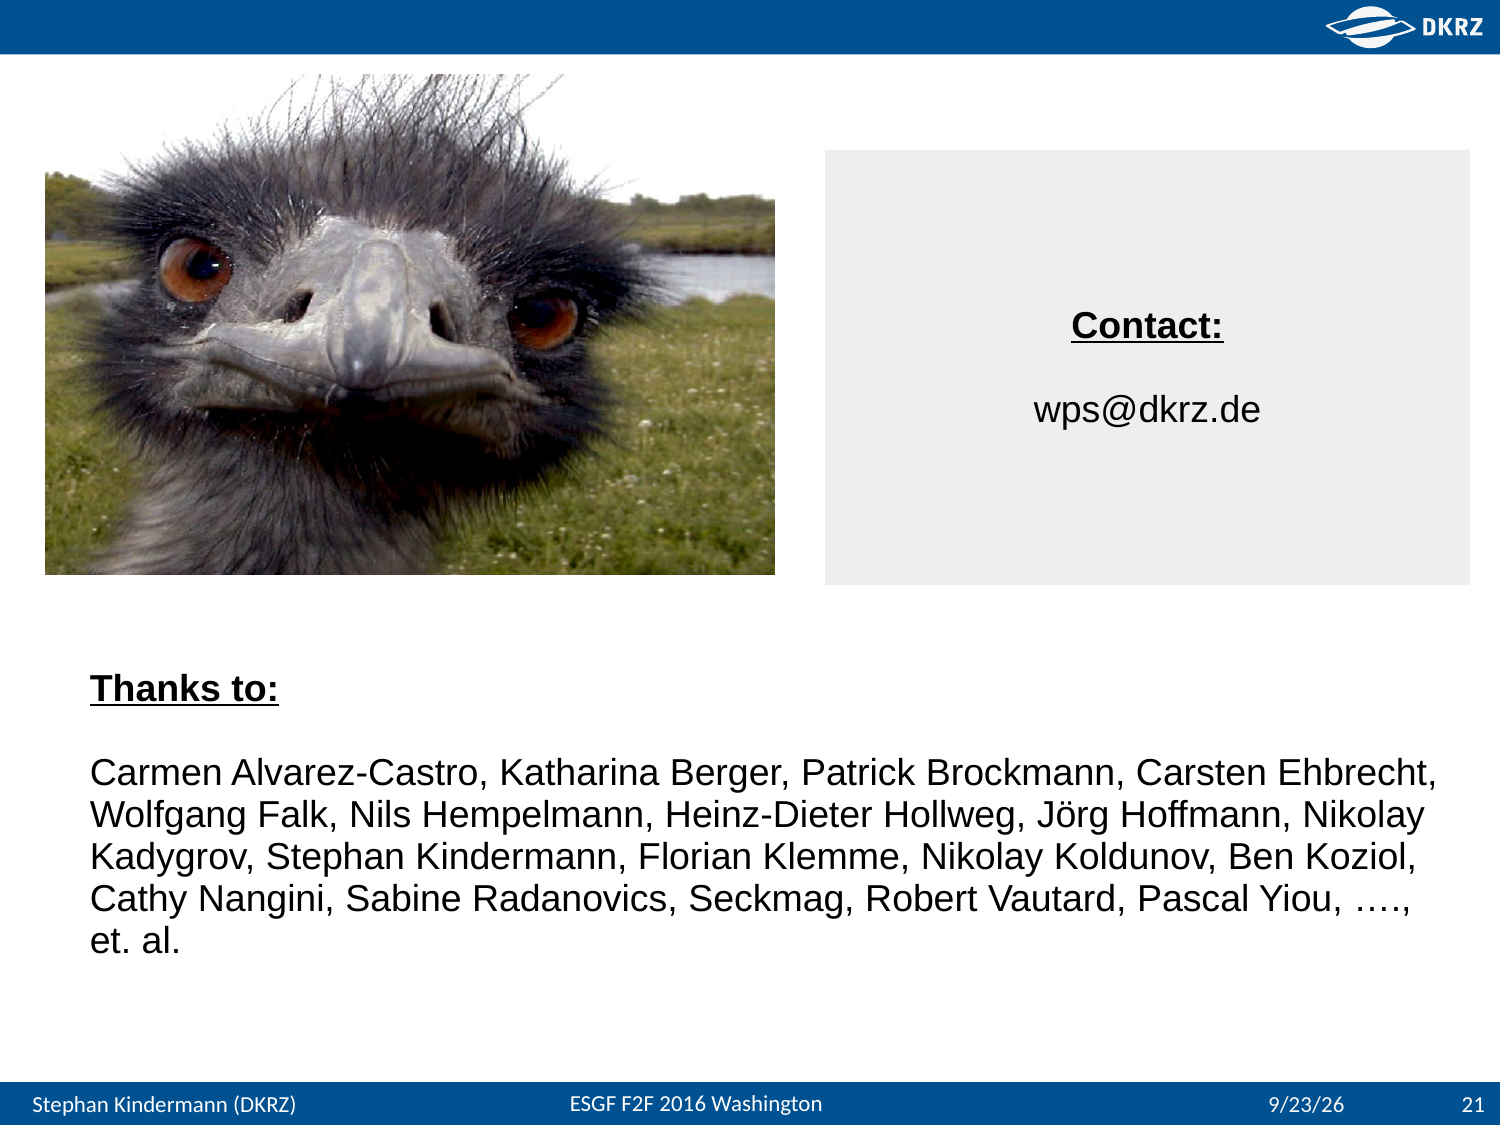

Contact:
wps@dkrz.de
Thanks to:
Carmen Alvarez-Castro, Katharina Berger, Patrick Brockmann, Carsten Ehbrecht, Wolfgang Falk, Nils Hempelmann, Heinz-Dieter Hollweg, Jörg Hoffmann, Nikolay Kadygrov, Stephan Kindermann, Florian Klemme, Nikolay Koldunov, Ben Koziol, Cathy Nangini, Sabine Radanovics, Seckmag, Robert Vautard, Pascal Yiou, …., et. al.